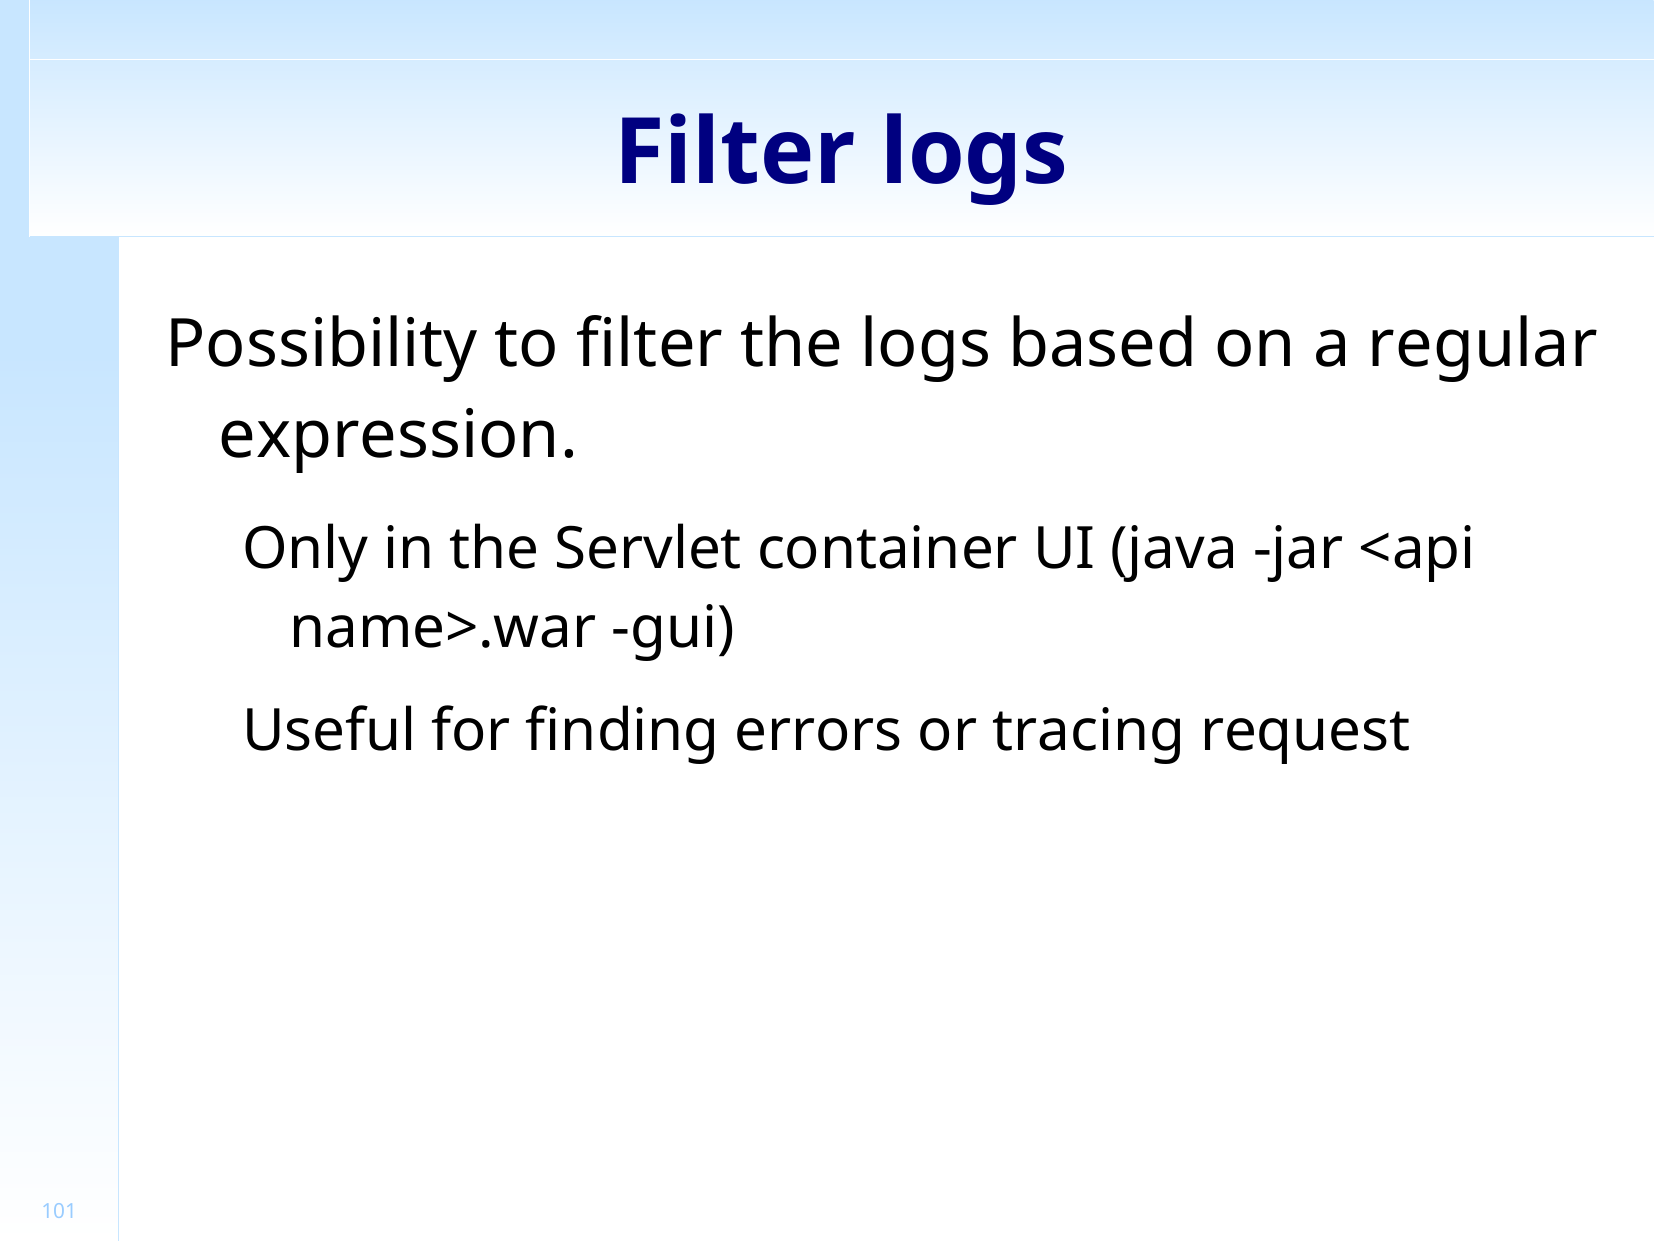

# Filter logs
Possibility to filter the logs based on a regular expression.
Only in the Servlet container UI (java -jar <api name>.war -gui)
Useful for finding errors or tracing request